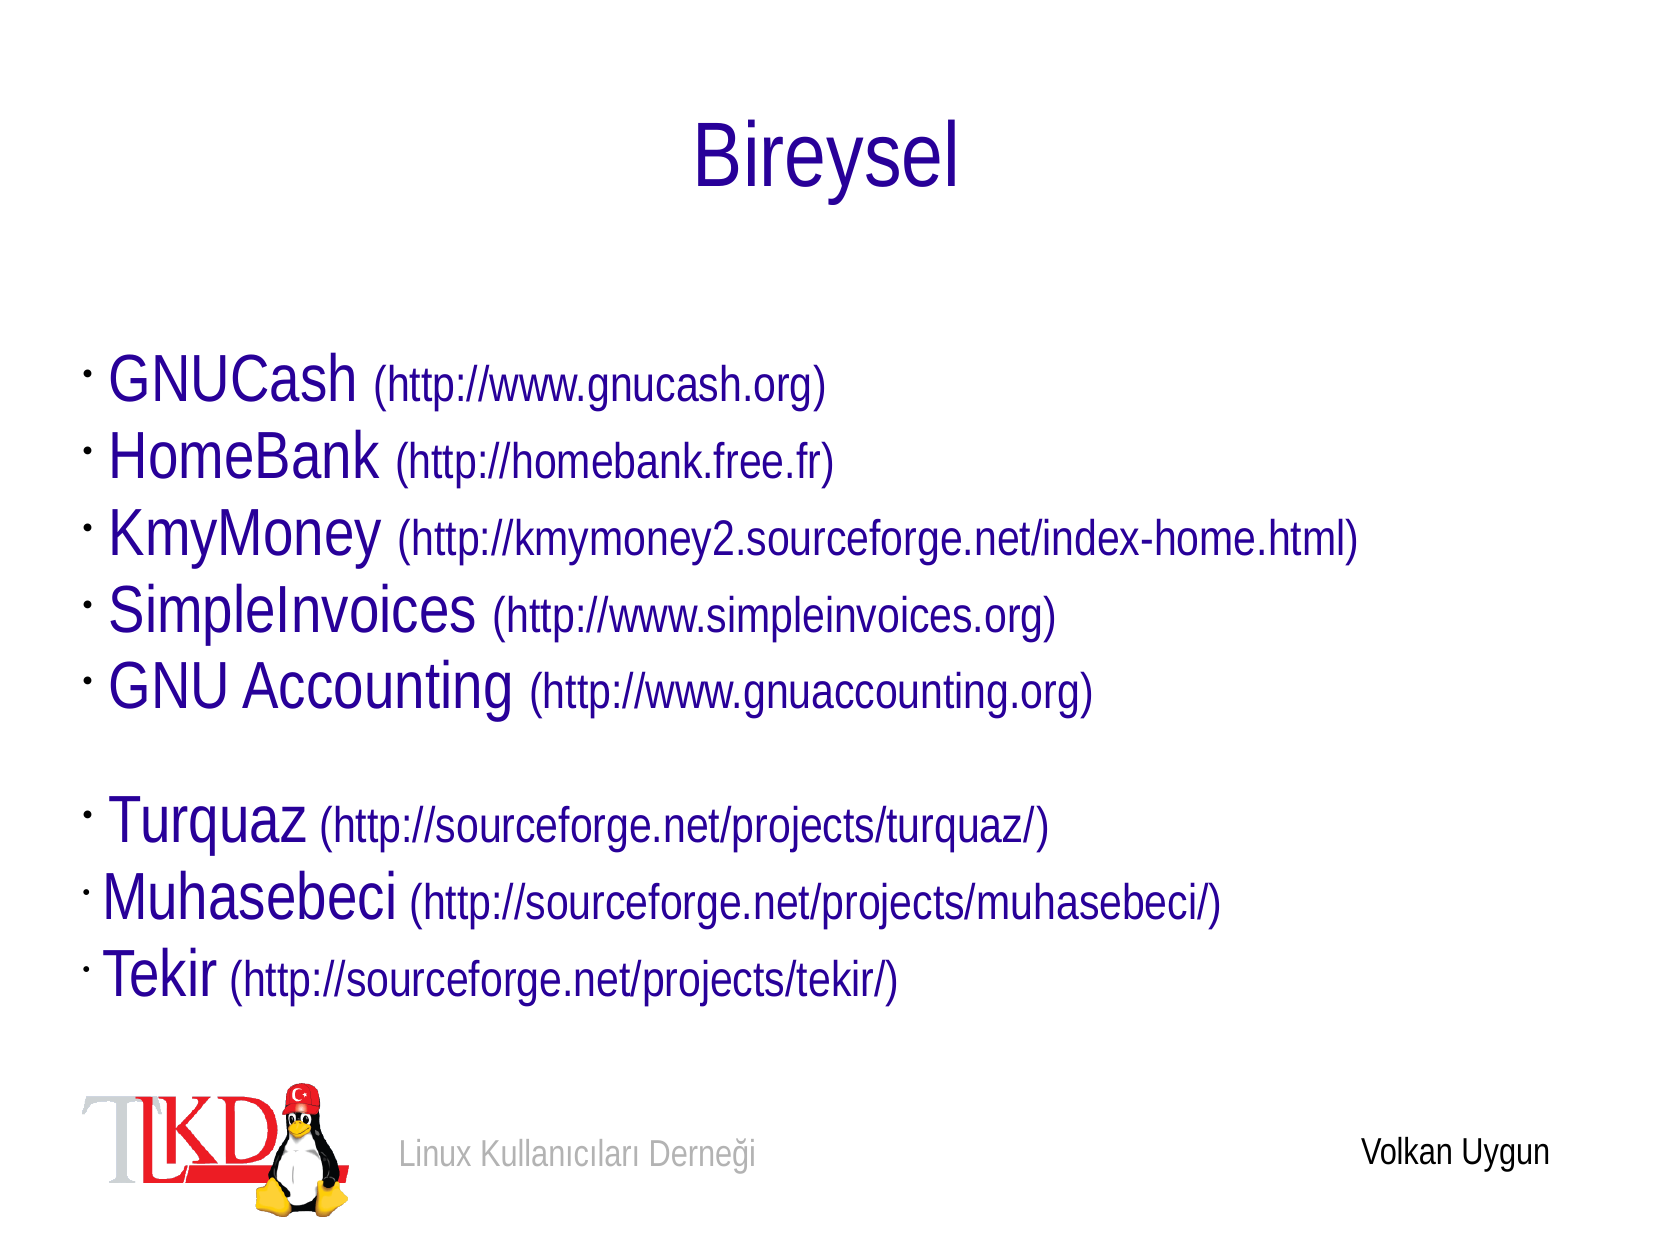

# Bireysel
 GNUCash (http://www.gnucash.org)
 HomeBank (http://homebank.free.fr)
 KmyMoney (http://kmymoney2.sourceforge.net/index-home.html)
 SimpleInvoices (http://www.simpleinvoices.org)
 GNU Accounting (http://www.gnuaccounting.org)
 Turquaz (http://sourceforge.net/projects/turquaz/)
 Muhasebeci (http://sourceforge.net/projects/muhasebeci/)
 Tekir (http://sourceforge.net/projects/tekir/)
Volkan Uygun
Linux Kullanıcıları Derneği